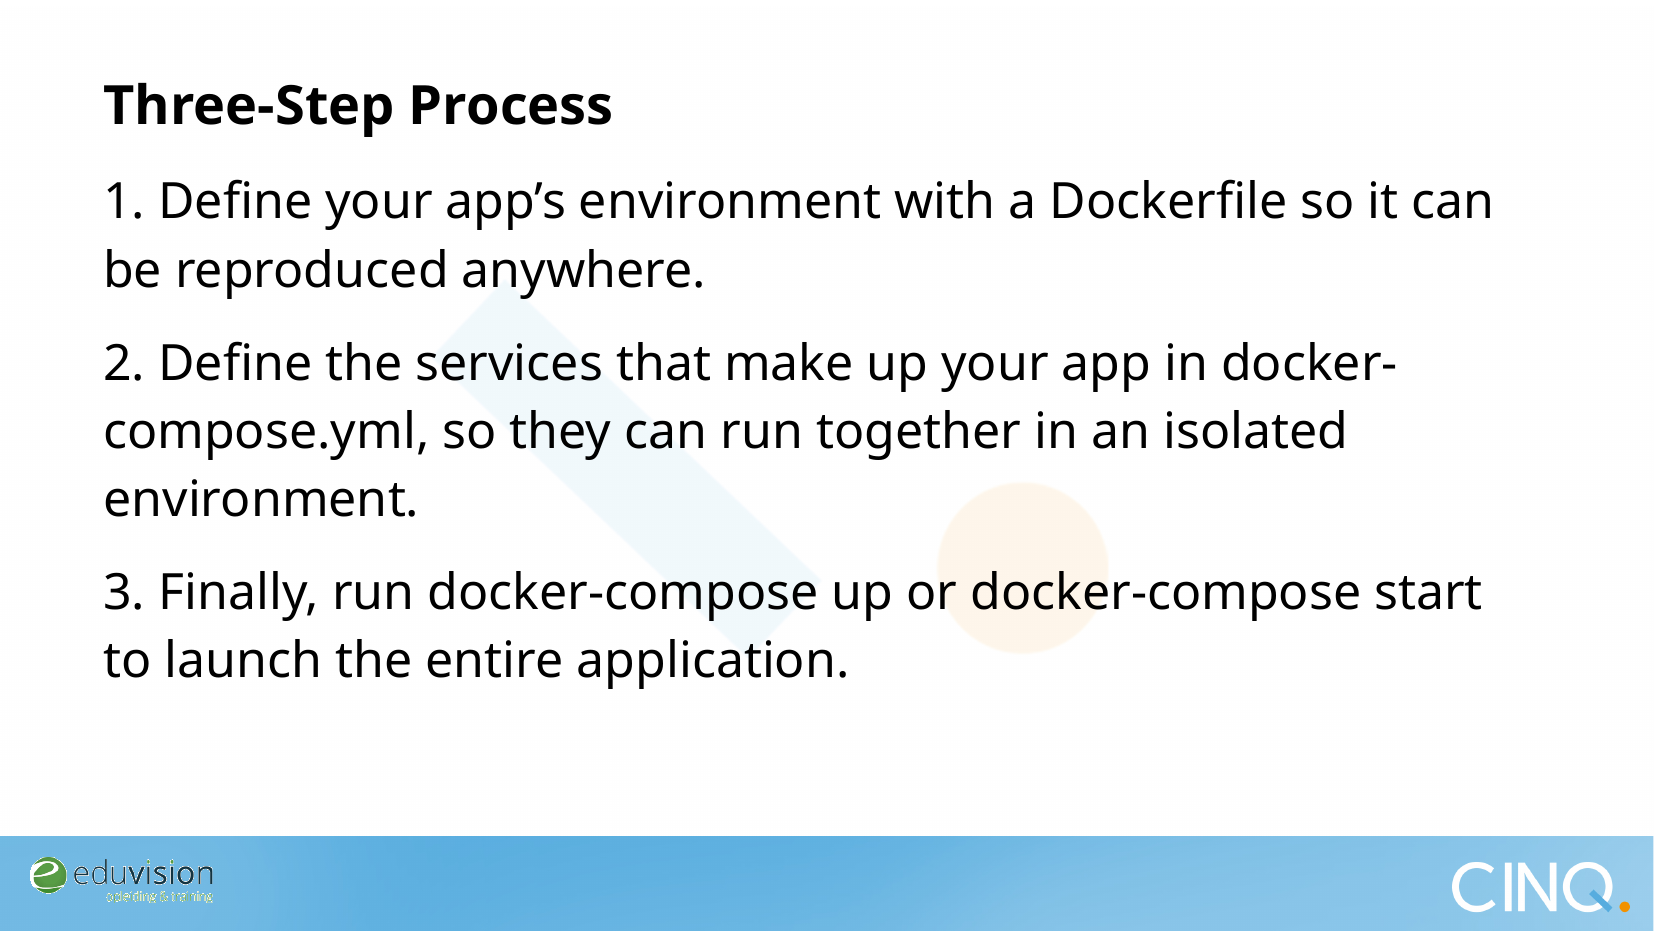

Three-Step Process
1. Define your app’s environment with a Dockerfile so it can be reproduced anywhere.
2. Define the services that make up your app in docker-compose.yml, so they can run together in an isolated environment.
3. Finally, run docker-compose up or docker-compose start to launch the entire application.